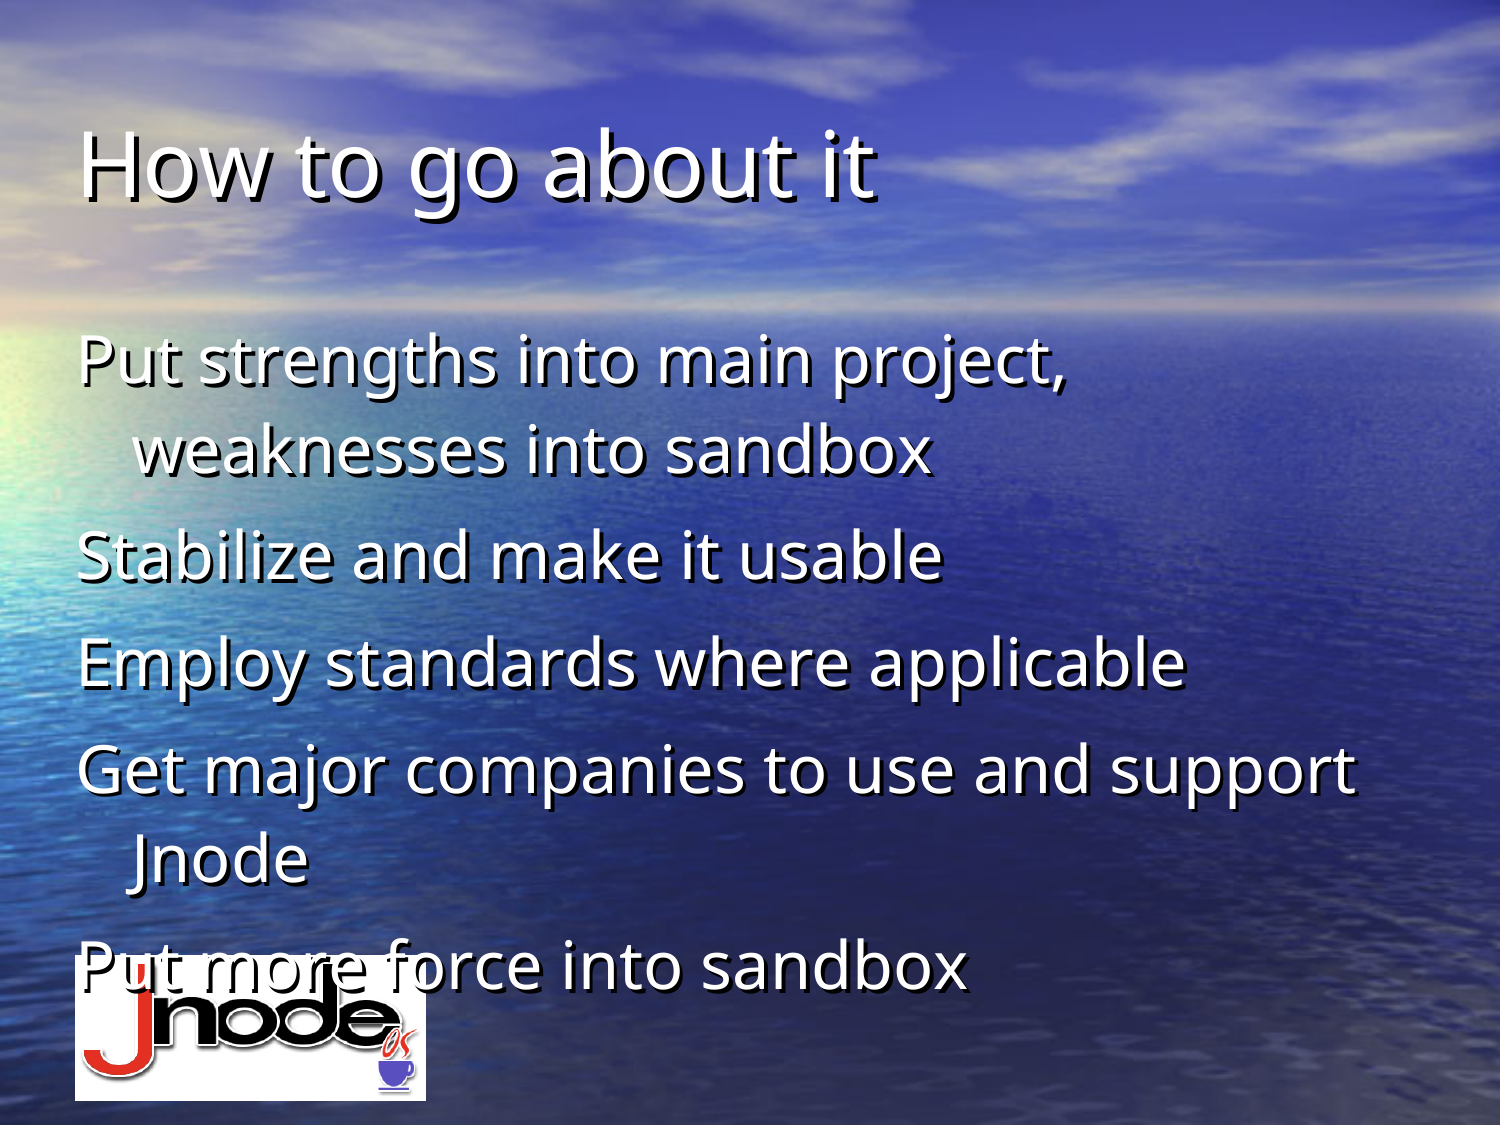

# How to go about it
Put strengths into main project, weaknesses into sandbox
Stabilize and make it usable
Employ standards where applicable
Get major companies to use and support Jnode
Put more force into sandbox